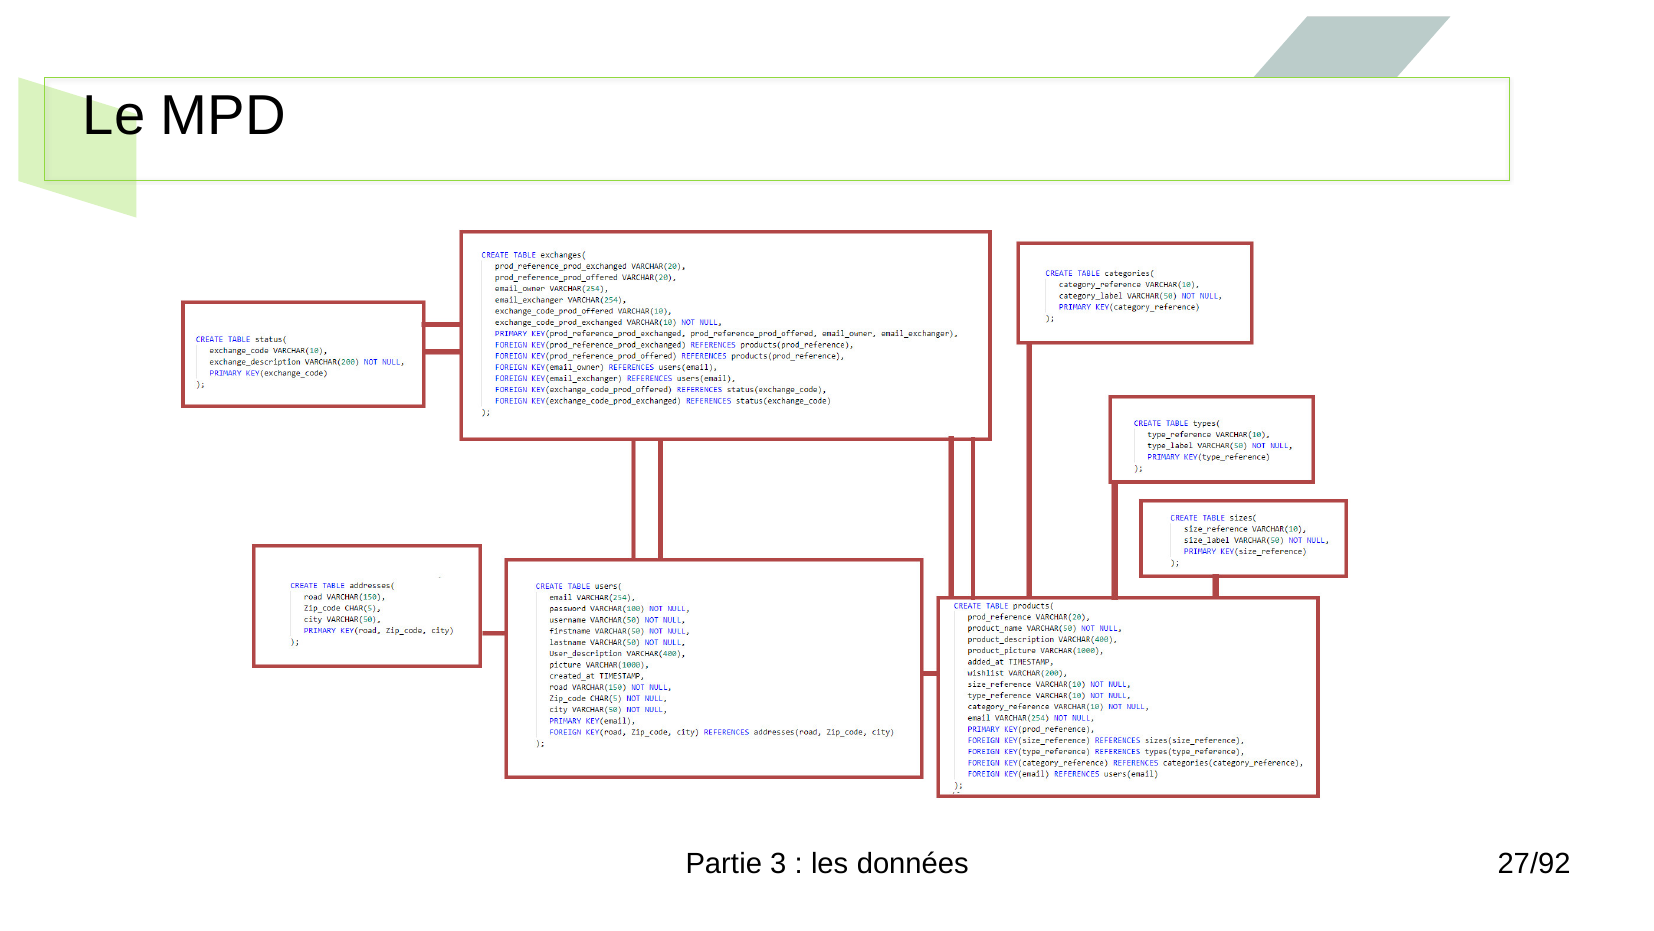

# Le MPD
Partie 3 : les données
27